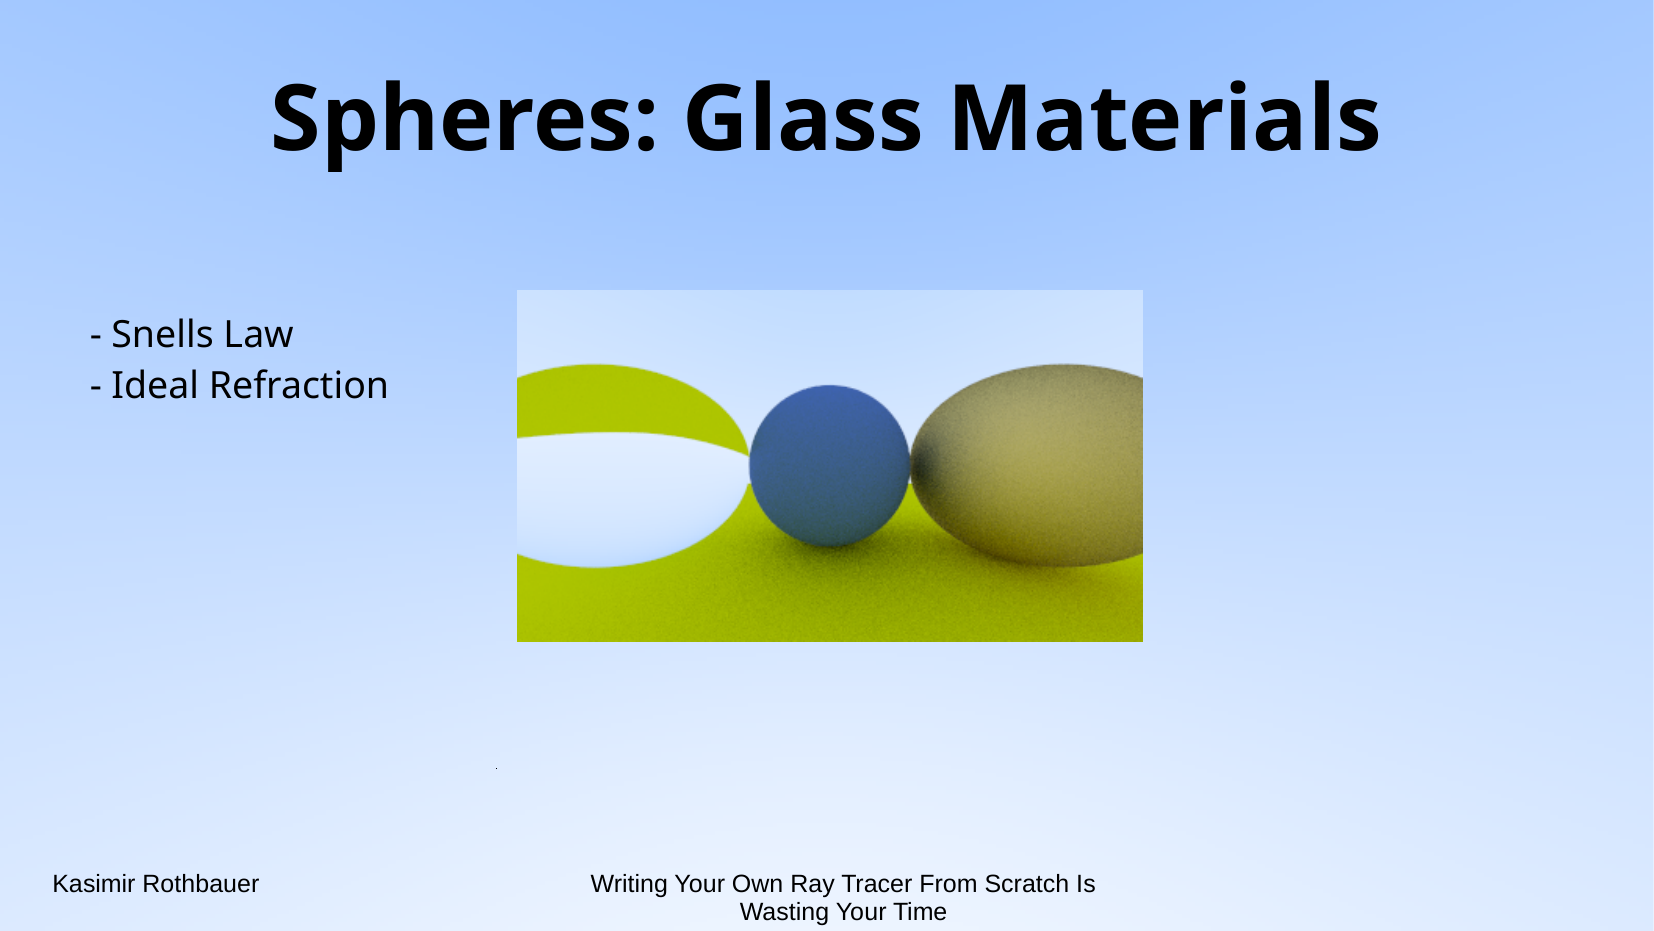

# Spheres: Glass Materials
- Snells Law
- Ideal Refraction
Writing Your Own Ray Tracer From Scratch Is Wasting Your Time
Kasimir Rothbauer